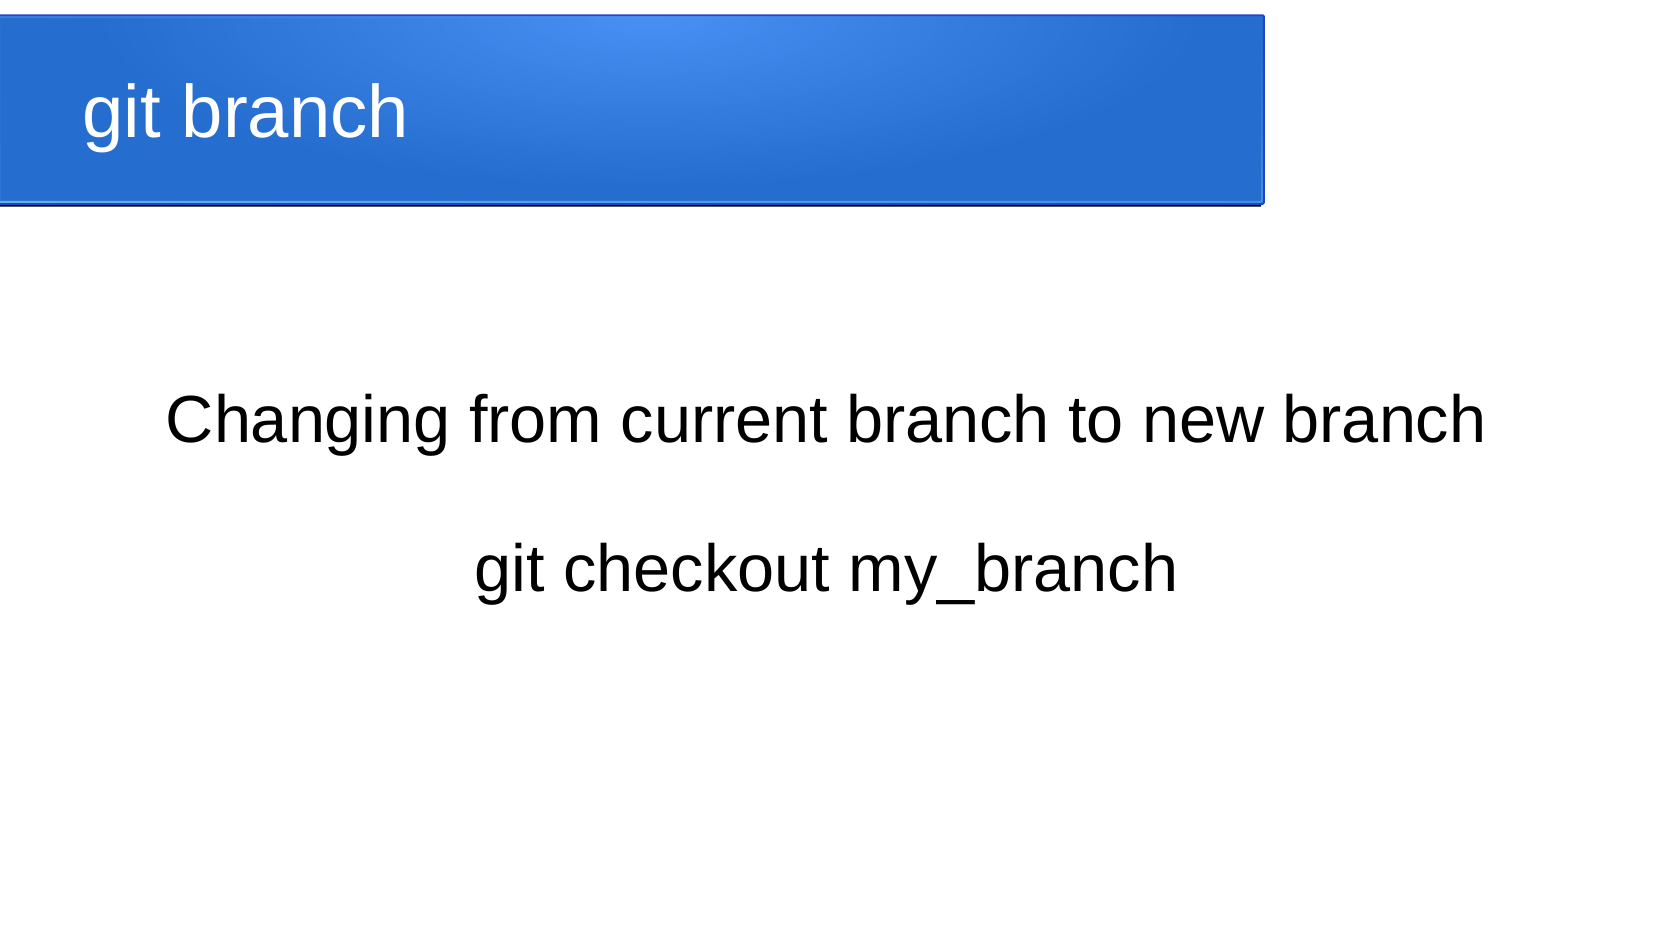

# git branch
Changing from current branch to new branch
git checkout my_branch